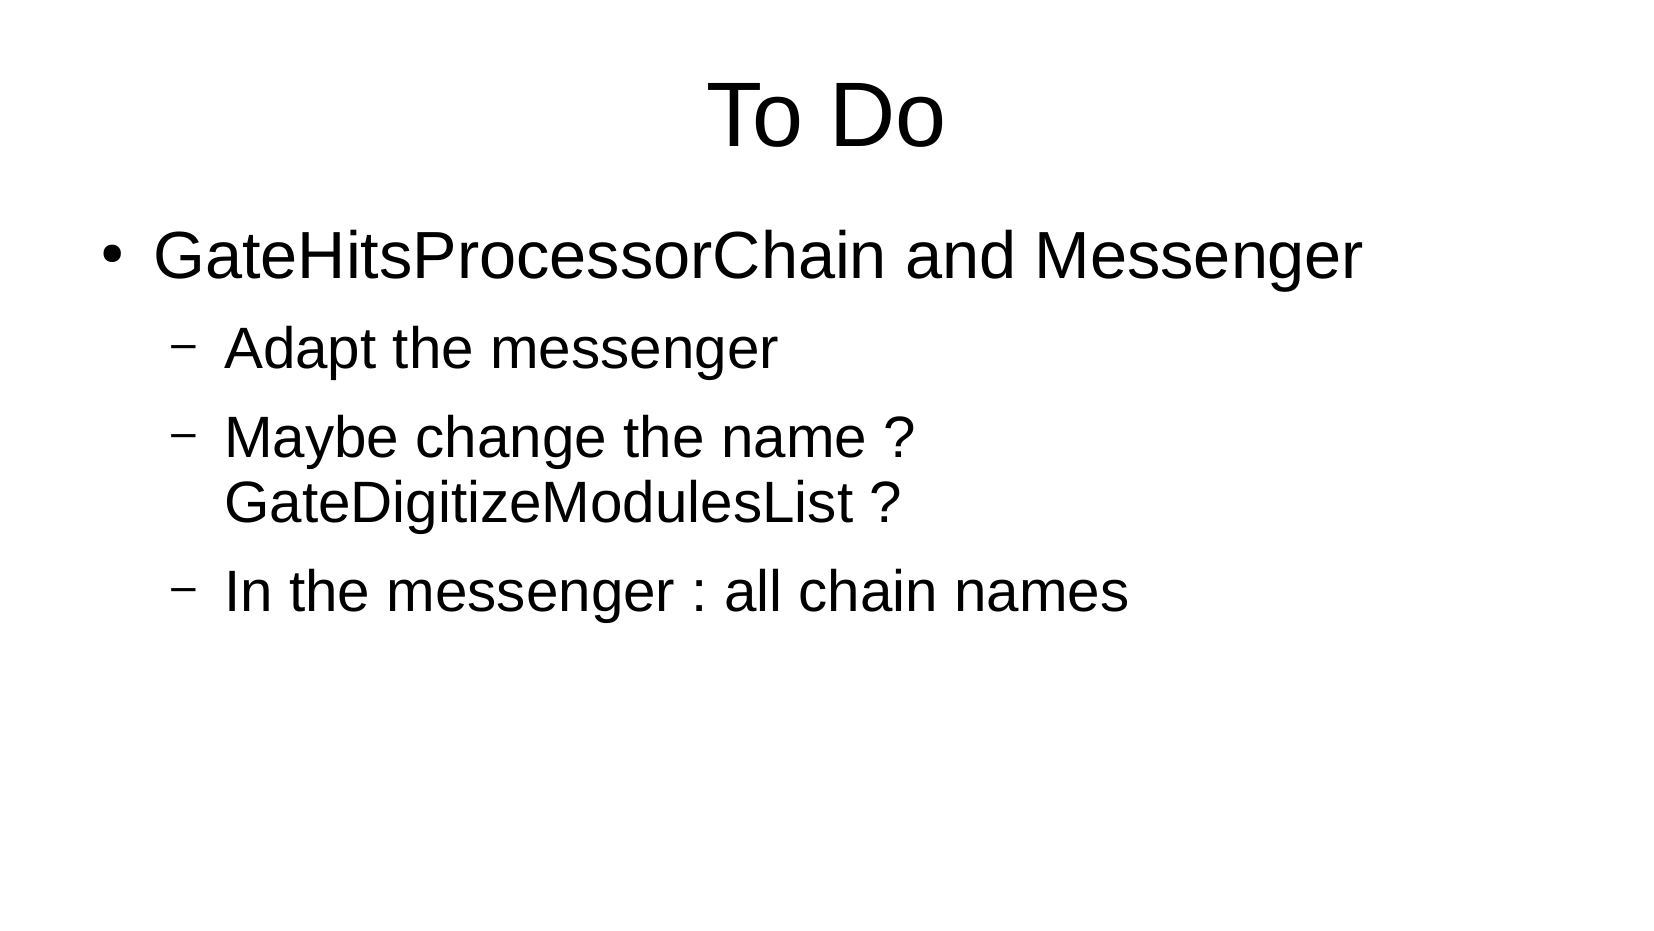

# To Do
GateHitsProcessorChain and Messenger
Adapt the messenger
Maybe change the name ? GateDigitizeModulesList ?
In the messenger : all chain names